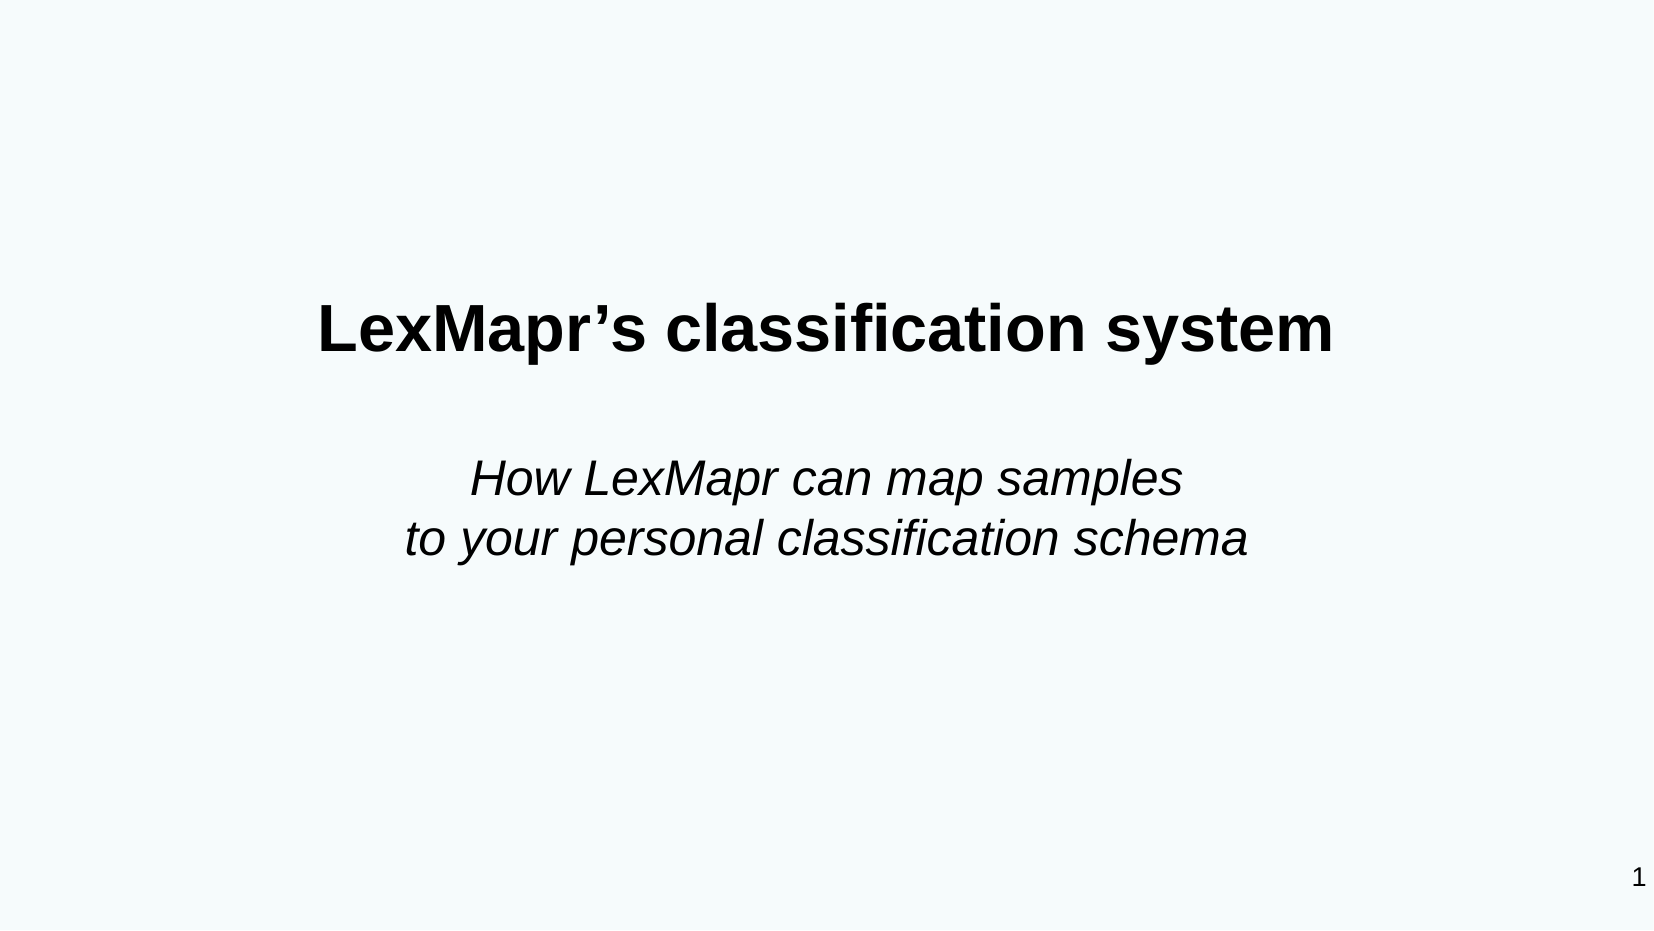

# LexMapr’s classification system
How LexMapr can map samples
to your personal classification schema